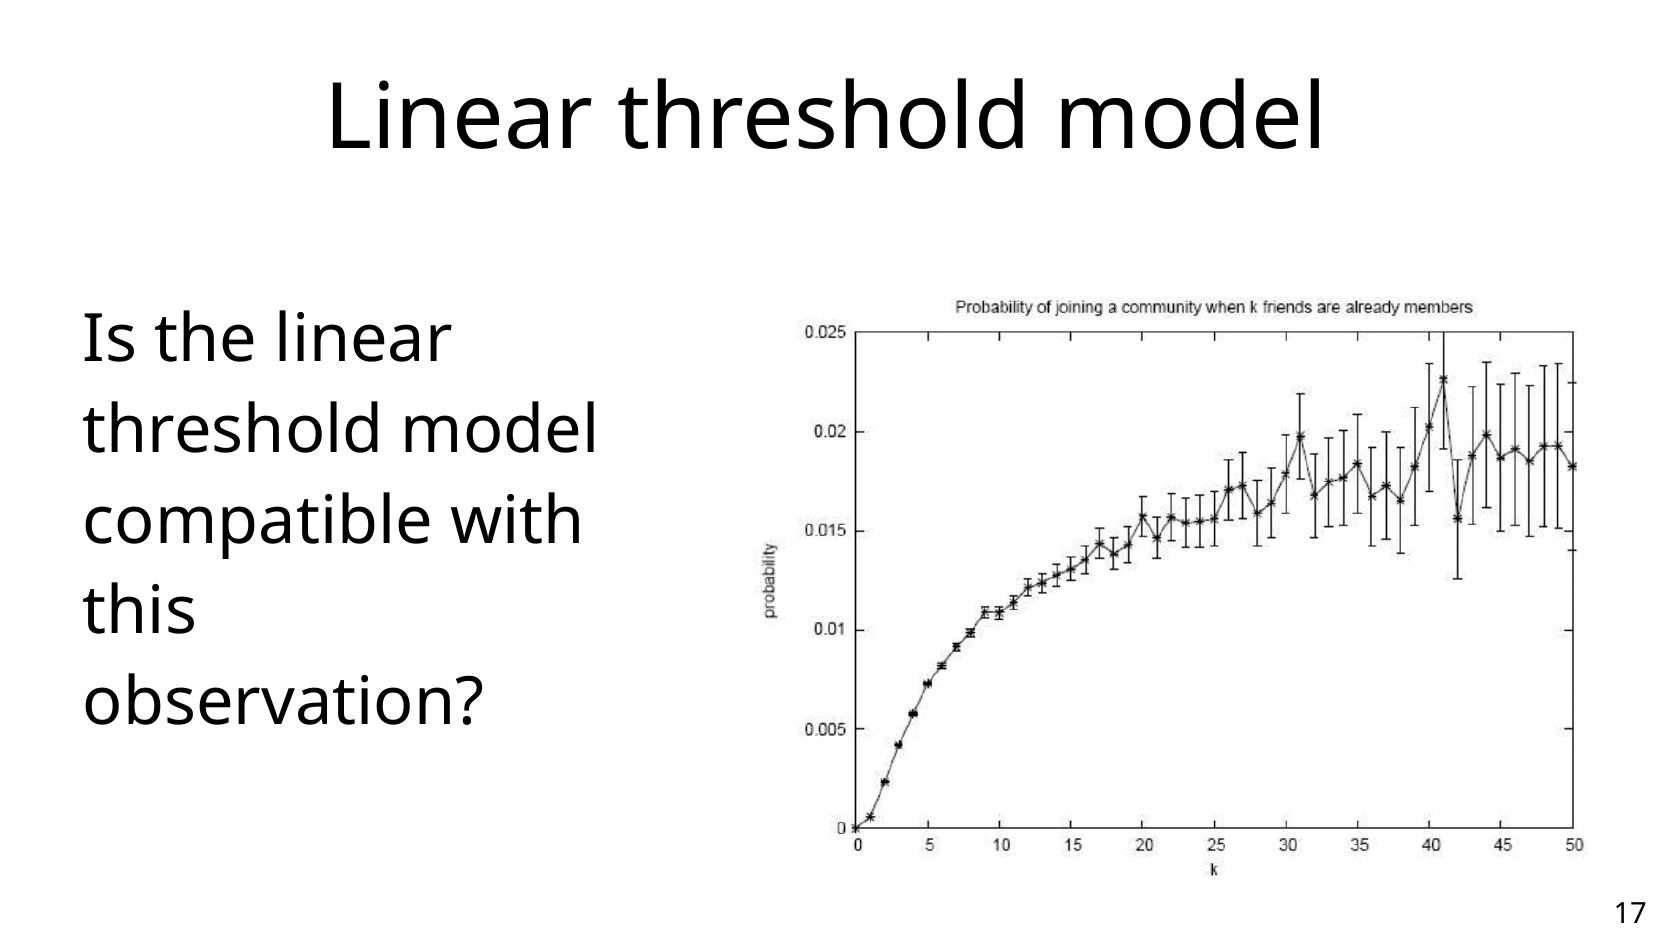

# Linear threshold model
Is the linear threshold model compatible with this observation?
17